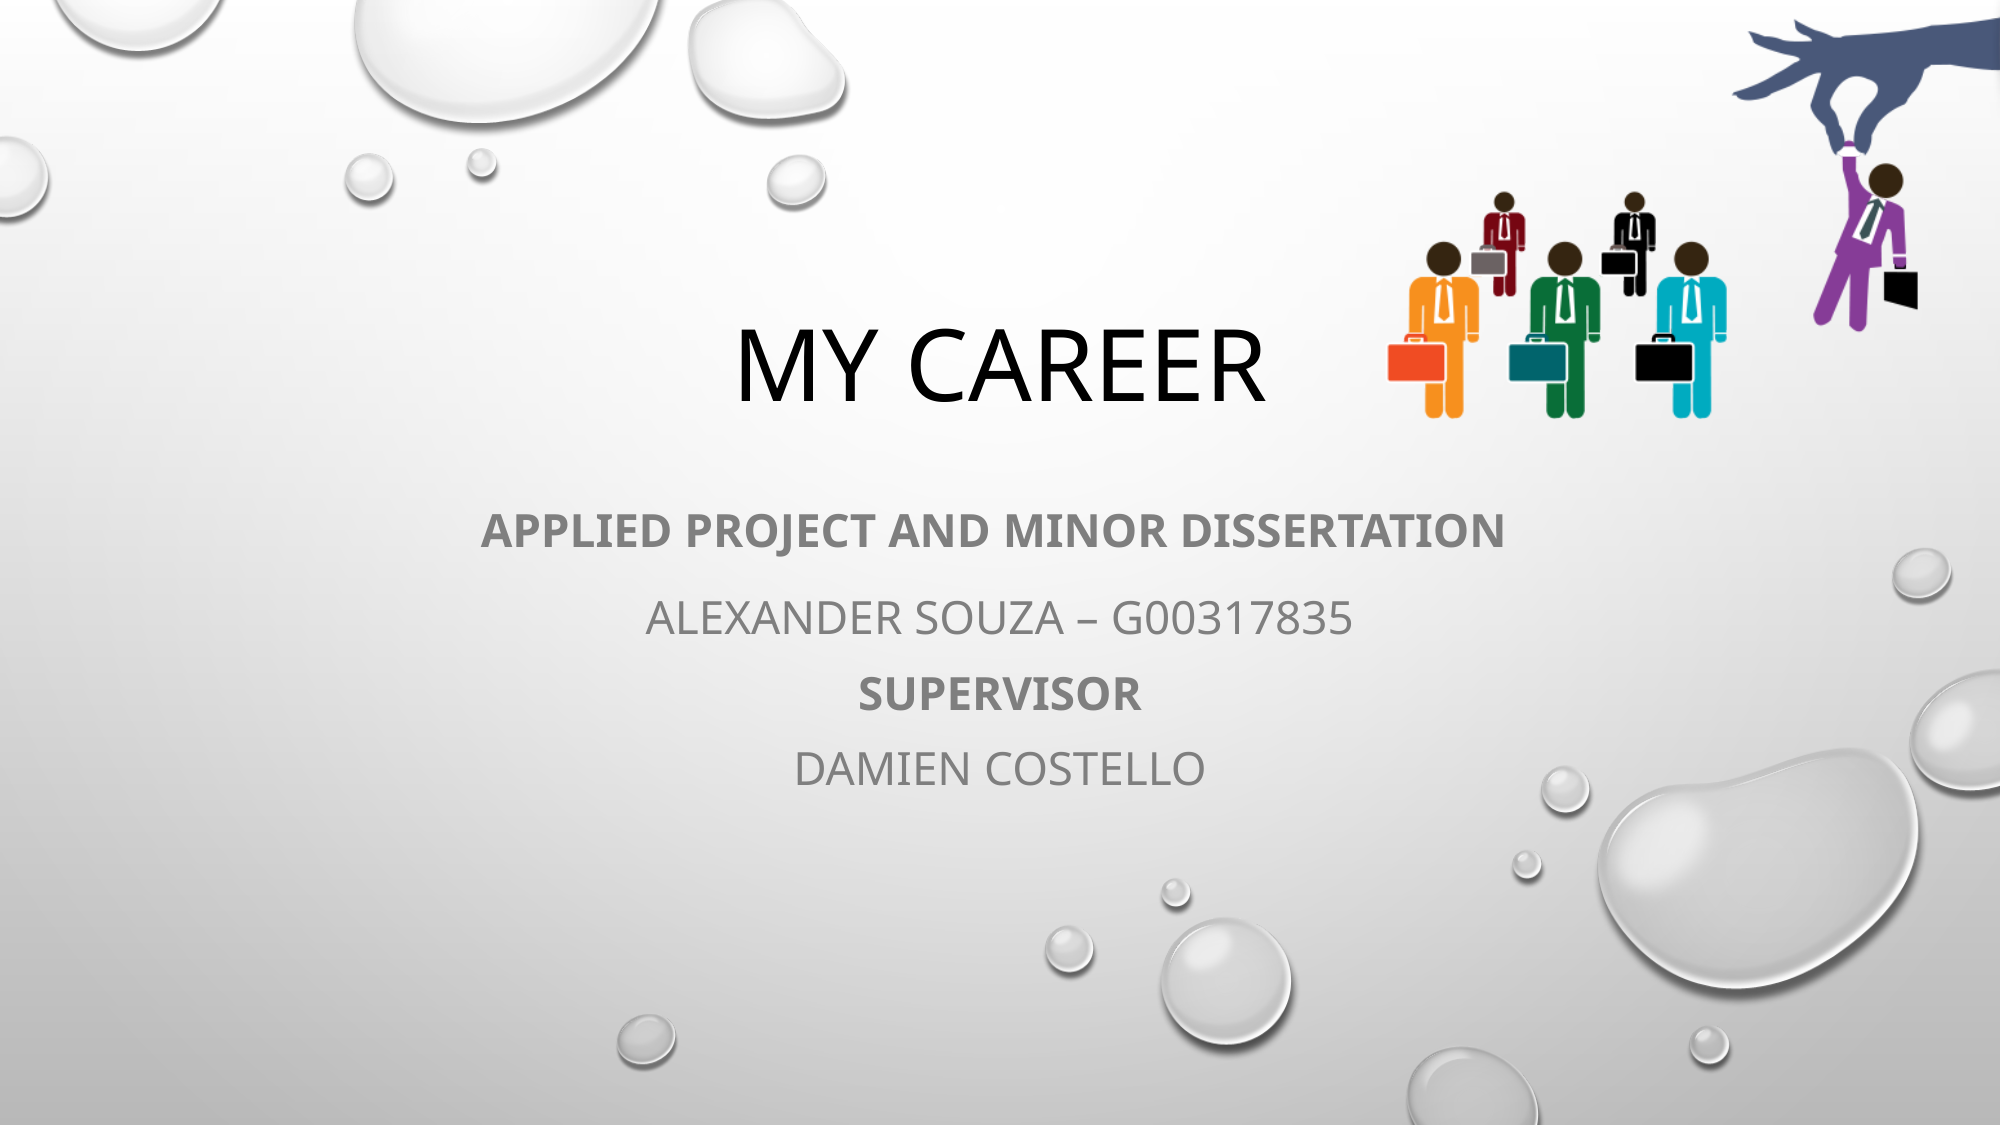

# My Career
APPLIED PROJECT AND MINOR dissertation
Alexander Souza – G00317835
Supervisor
Damien costello